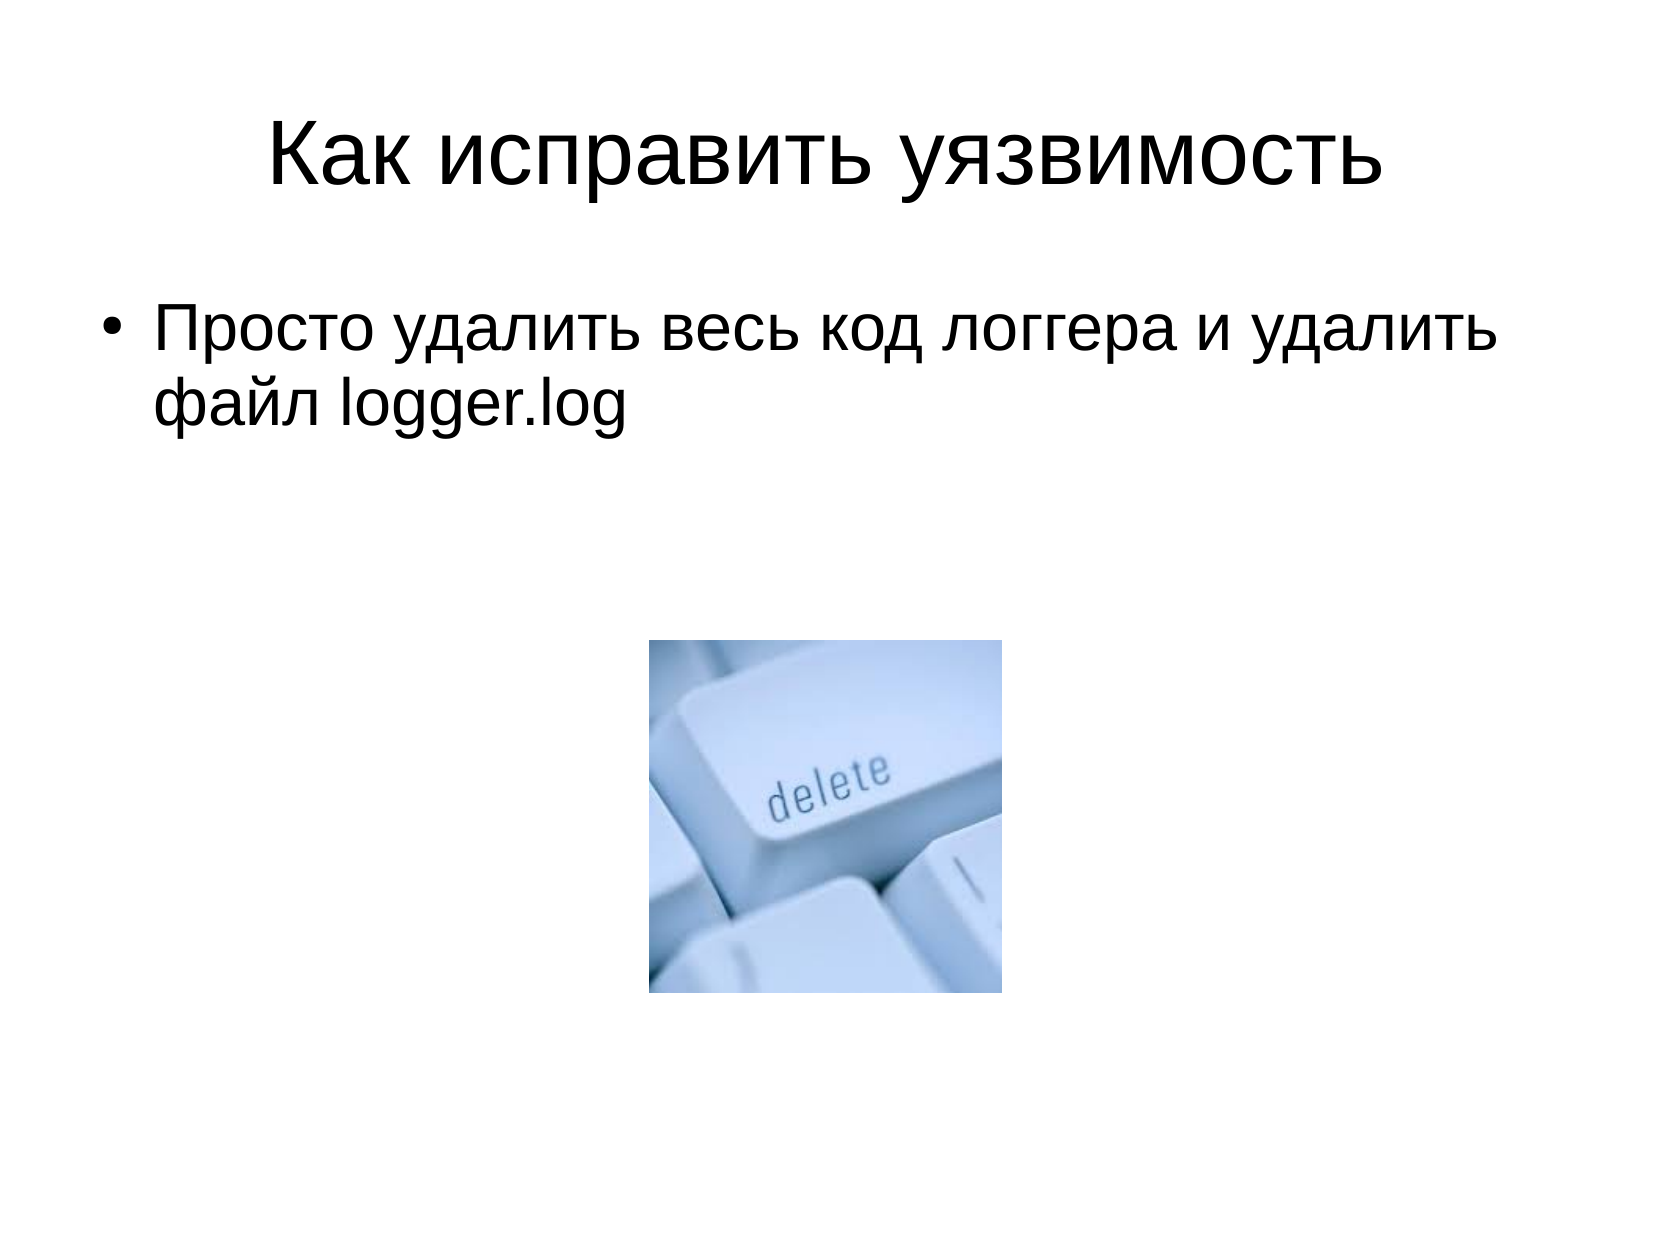

# Как исправить уязвимость
Просто удалить весь код логгера и удалить файл logger.log